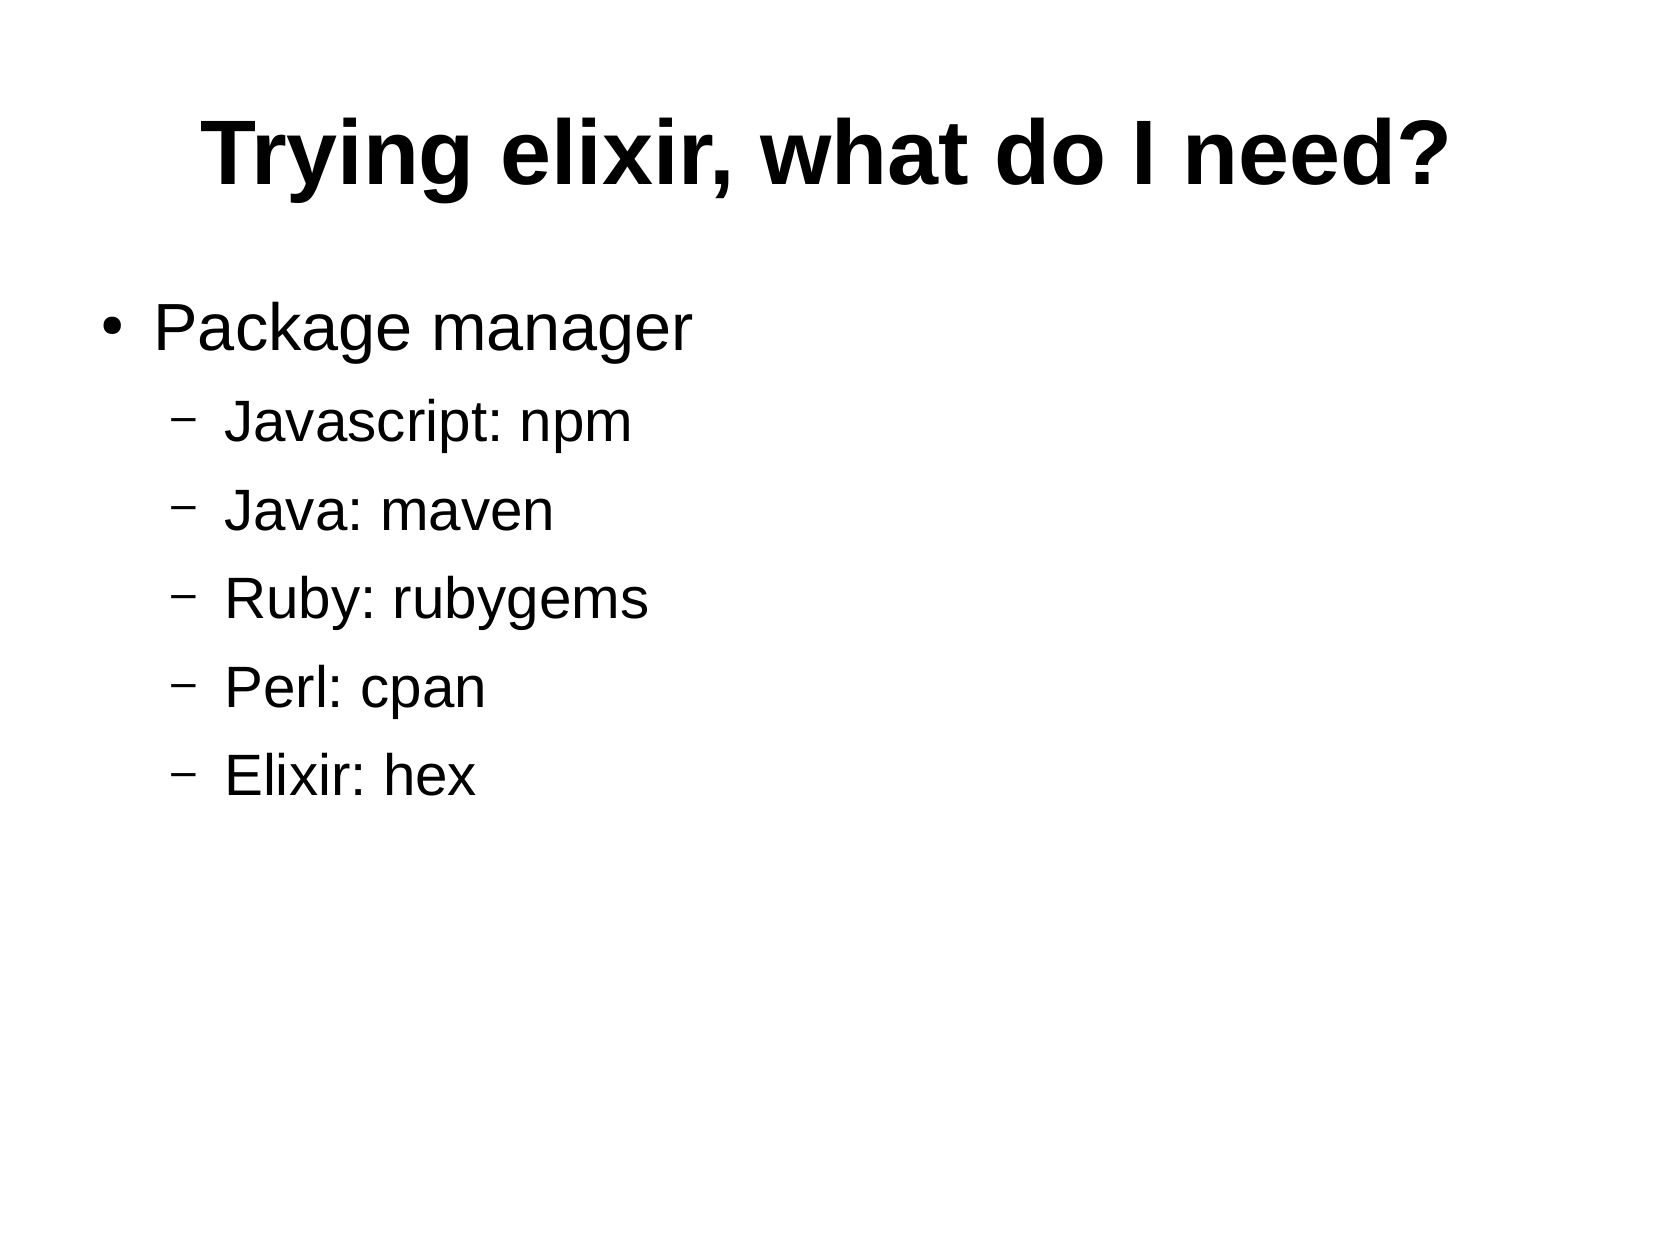

# Trying elixir, what do I need?
Package manager
Javascript: npm
Java: maven
Ruby: rubygems
Perl: cpan
Elixir: hex